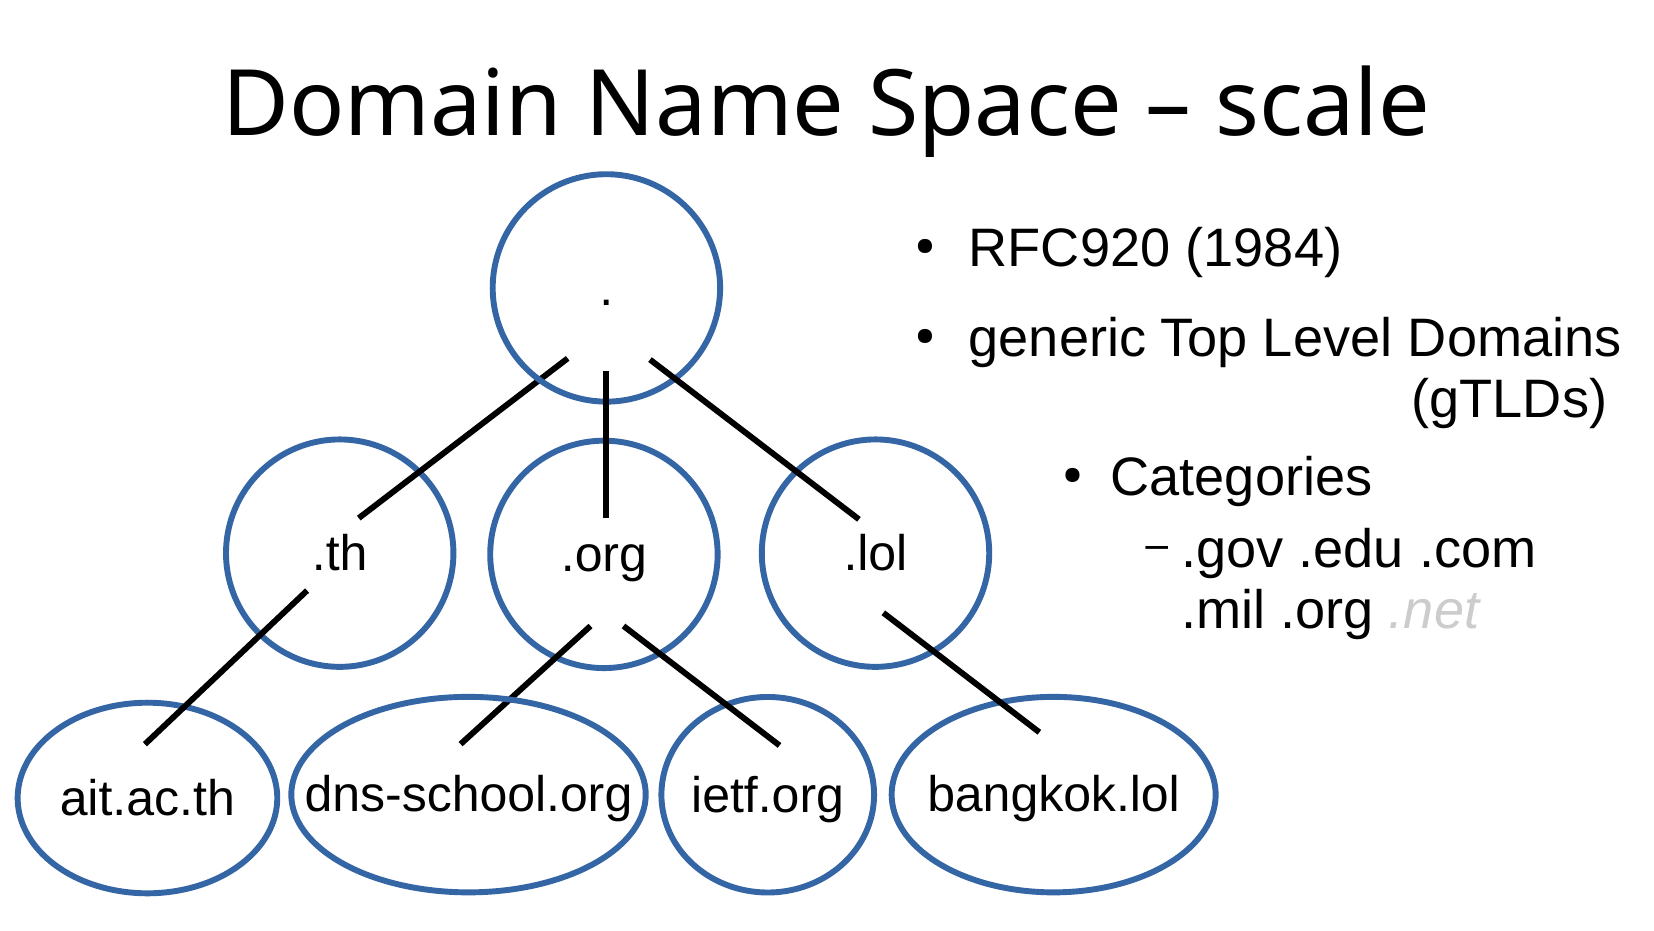

# Domain Name Space – scale
.
RFC920 (1984)
generic Top Level Domains
						(gTLDs)
Categories
.gov .edu .com
.mil .org .net
.th
.lol
.org
dns-school.org
bangkok.lol
ietf.org
ait.ac.th